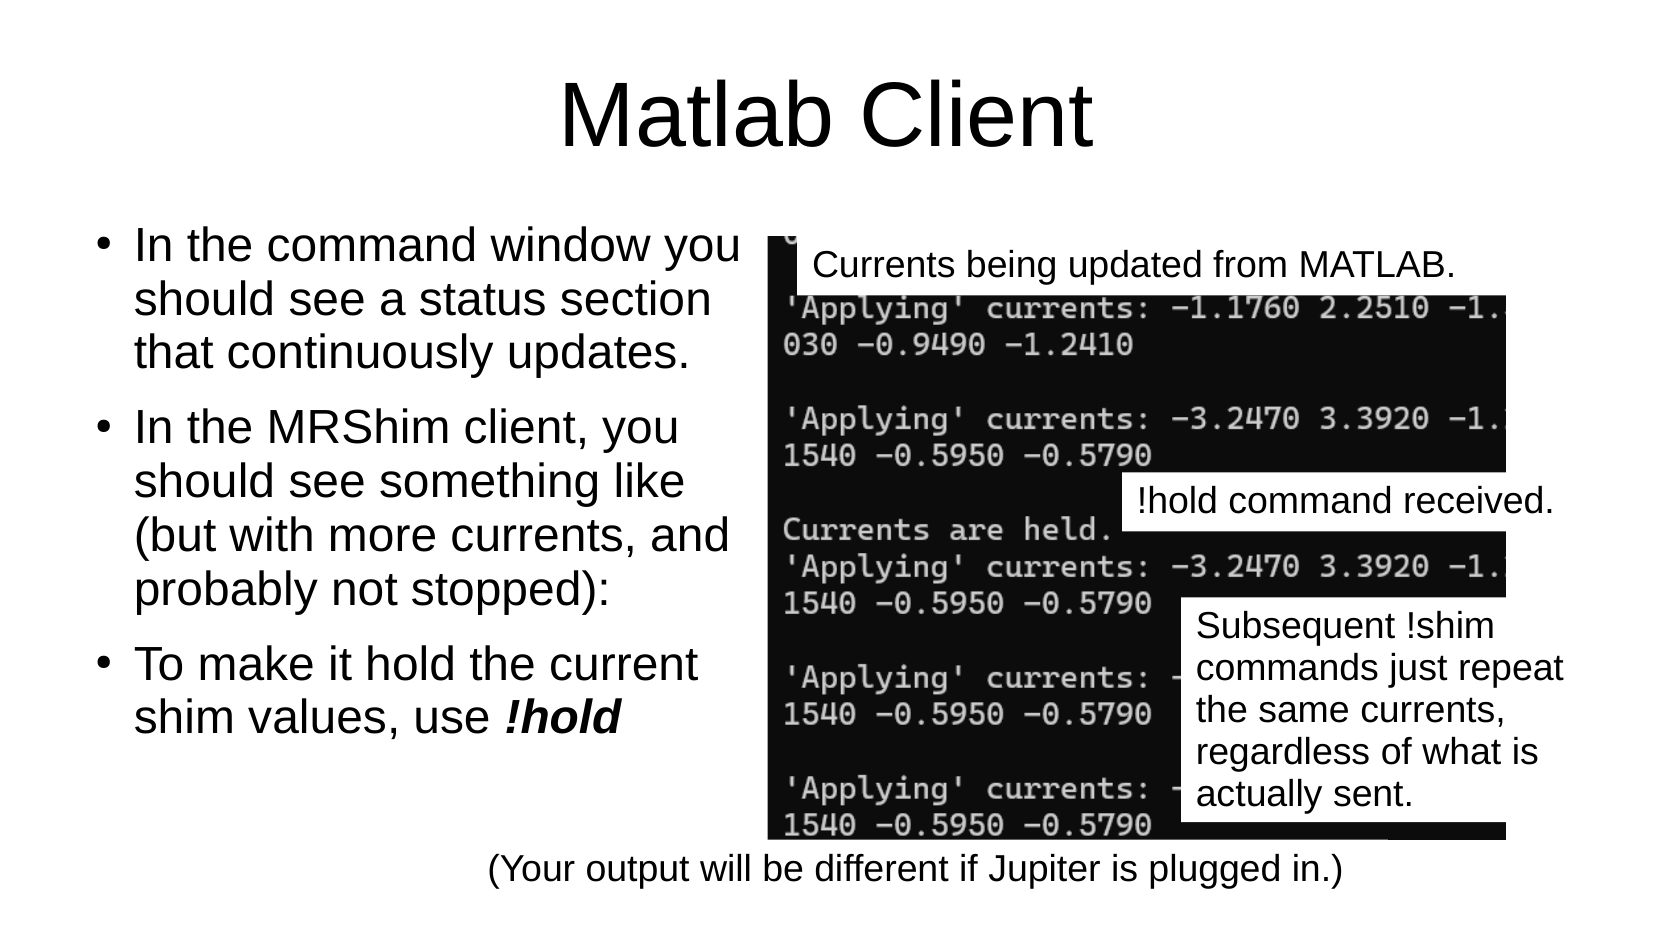

# Matlab Client
In the command window you should see a status section that continuously updates.
In the MRShim client, you should see something like (but with more currents, and probably not stopped):
To make it hold the current shim values, use !hold
Currents being updated from MATLAB.
!hold command received.
Subsequent !shim commands just repeat the same currents, regardless of what is actually sent.
(Your output will be different if Jupiter is plugged in.)